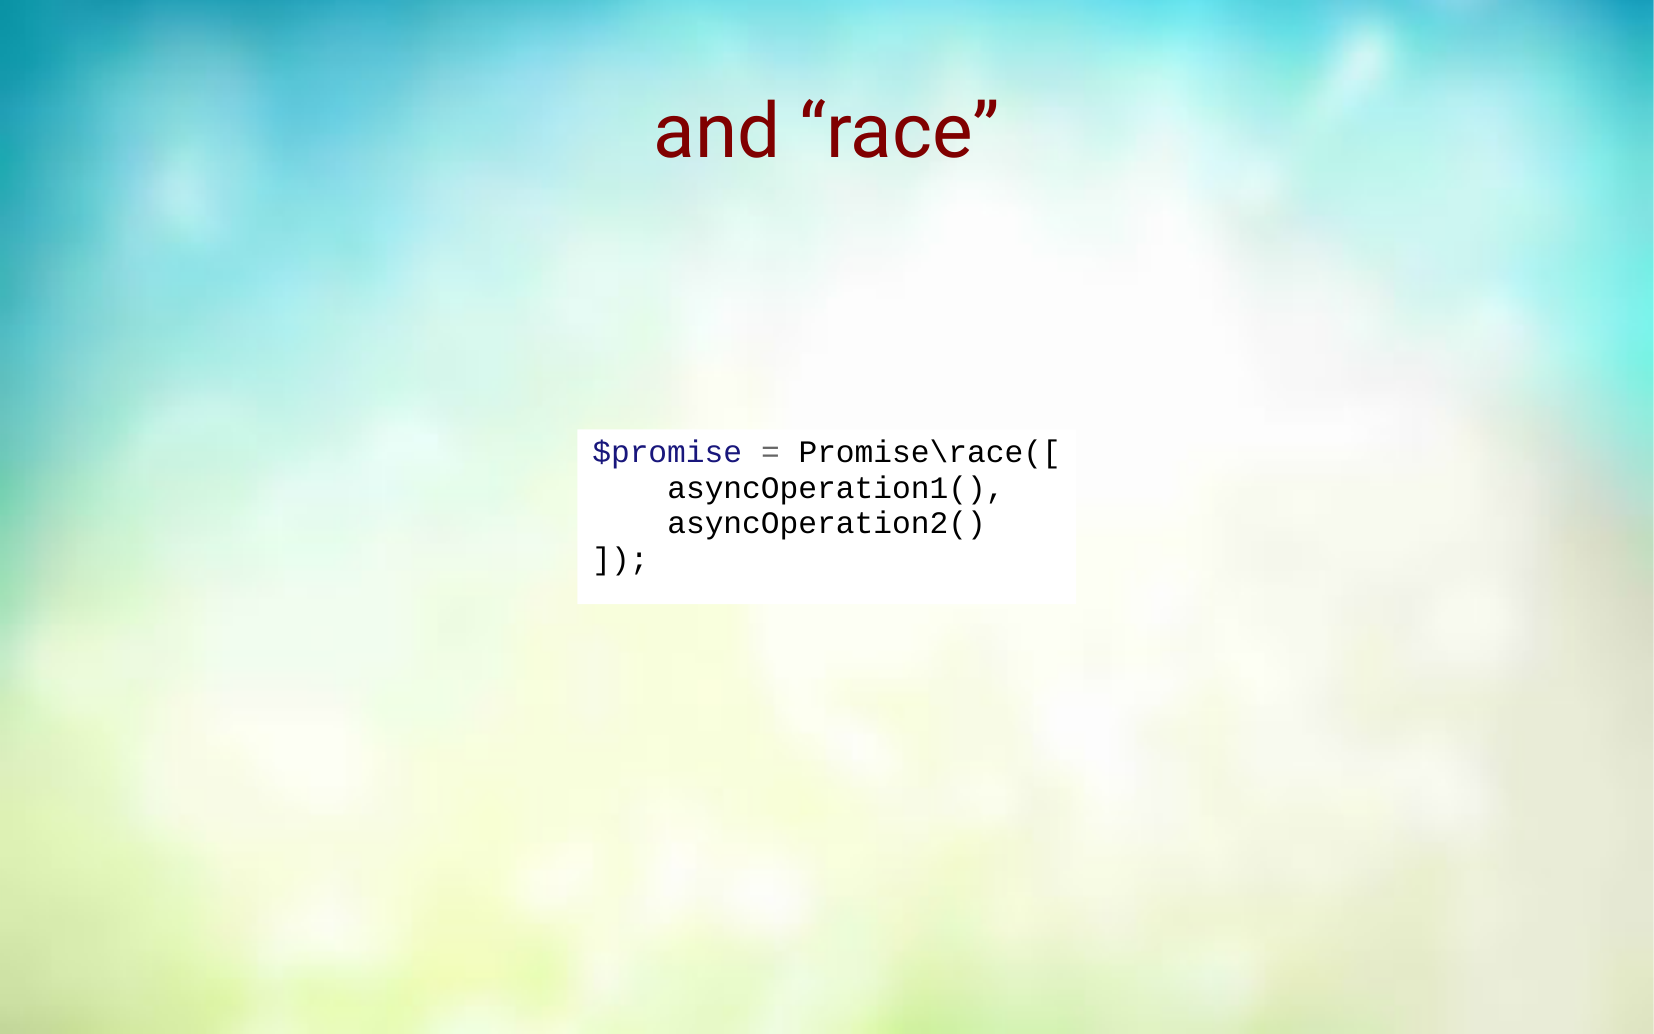

# and “race”
$promise = Promise\race([
 asyncOperation1(),
 asyncOperation2()
]);